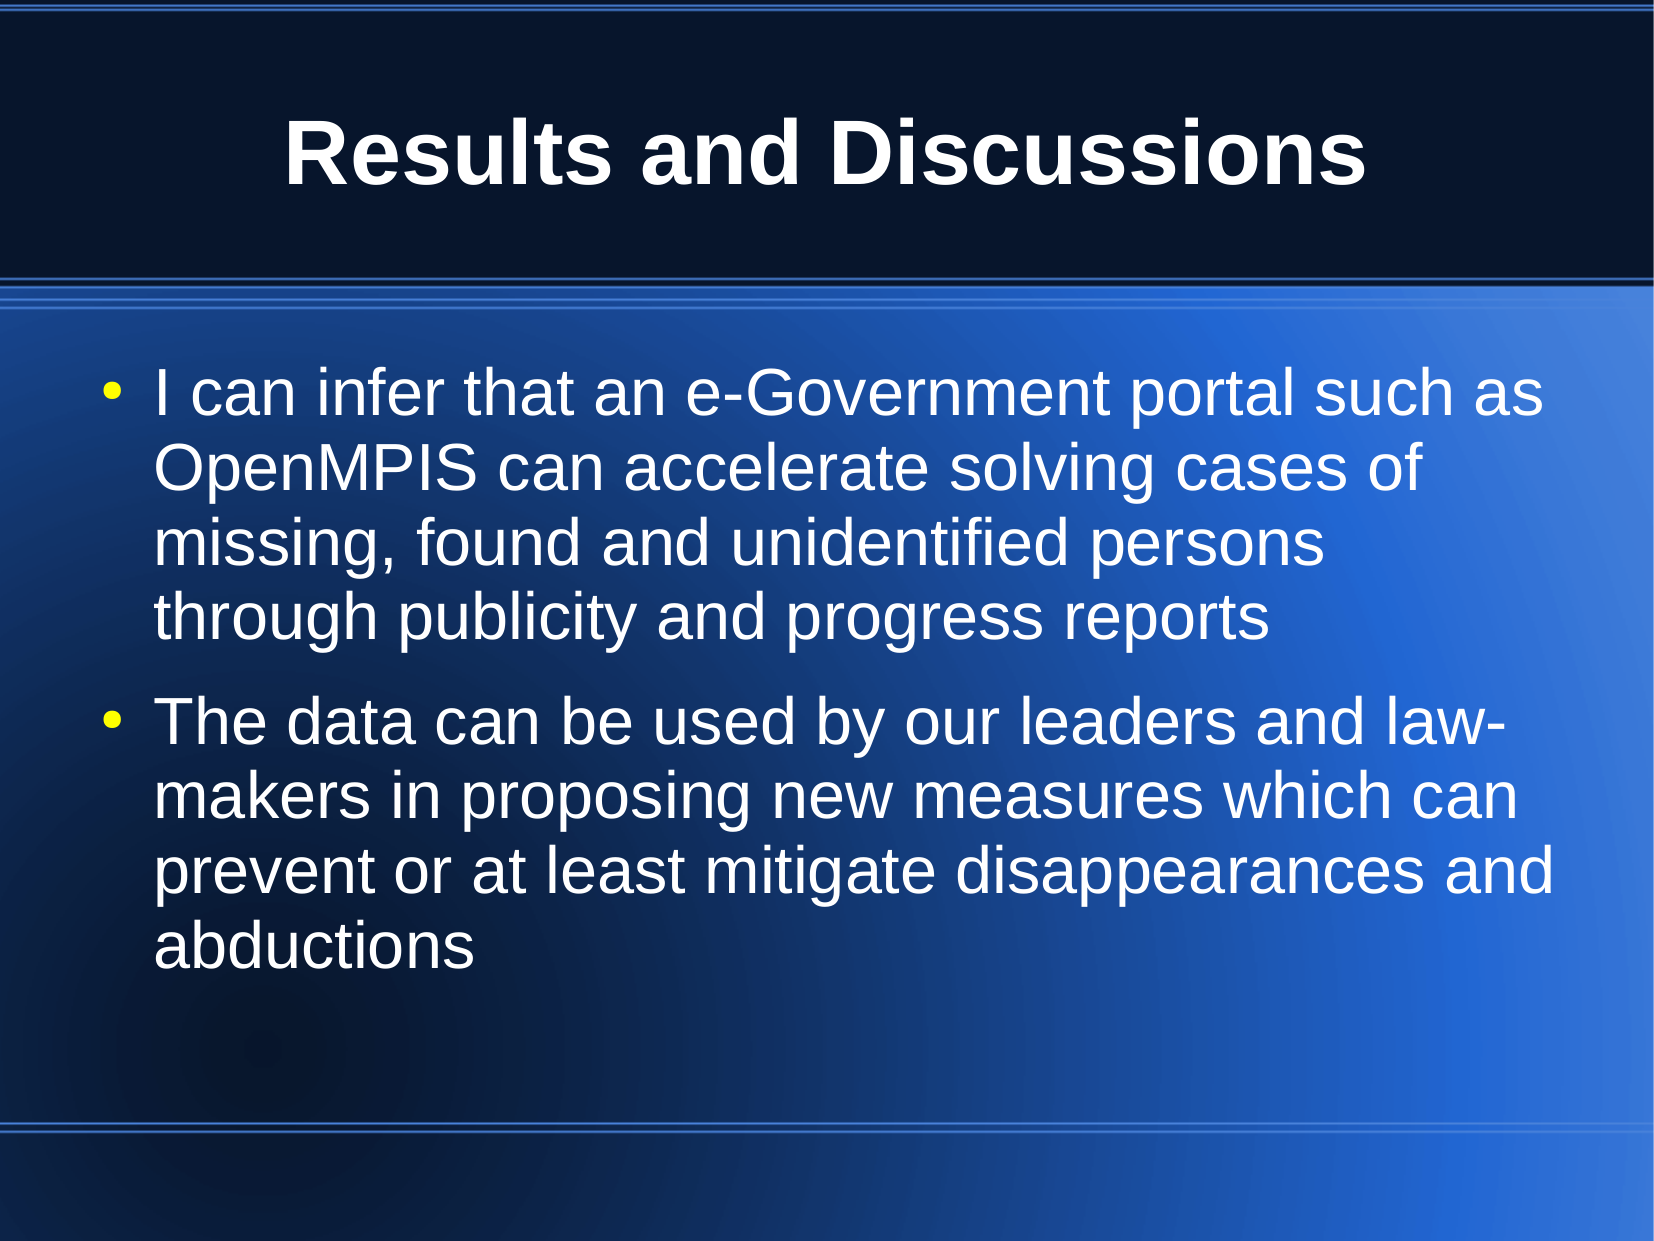

# Results and Discussions
I can infer that an e-Government portal such as OpenMPIS can accelerate solving cases of missing, found and unidentified persons through publicity and progress reports
The data can be used by our leaders and law-makers in proposing new measures which can prevent or at least mitigate disappearances and abductions